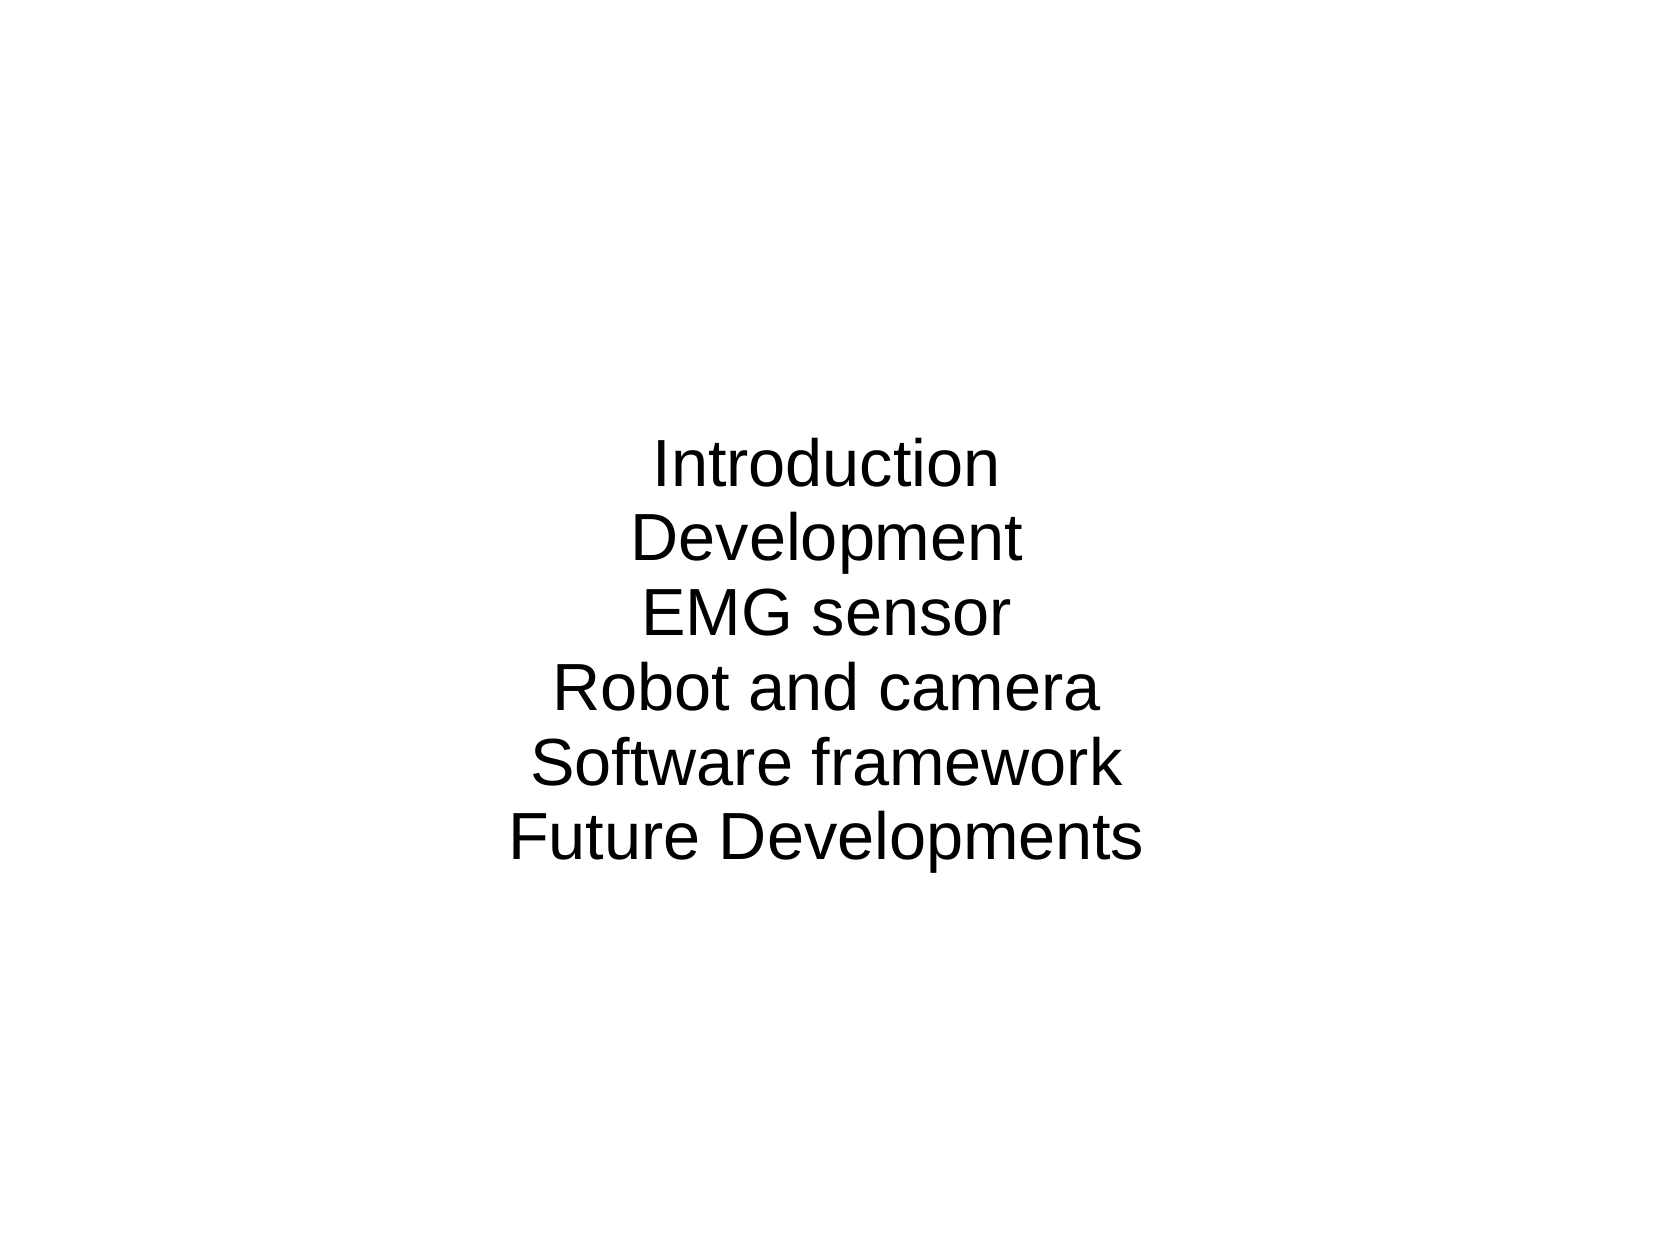

#
Introduction
Development
EMG sensor
Robot and camera
Software framework
Future Developments